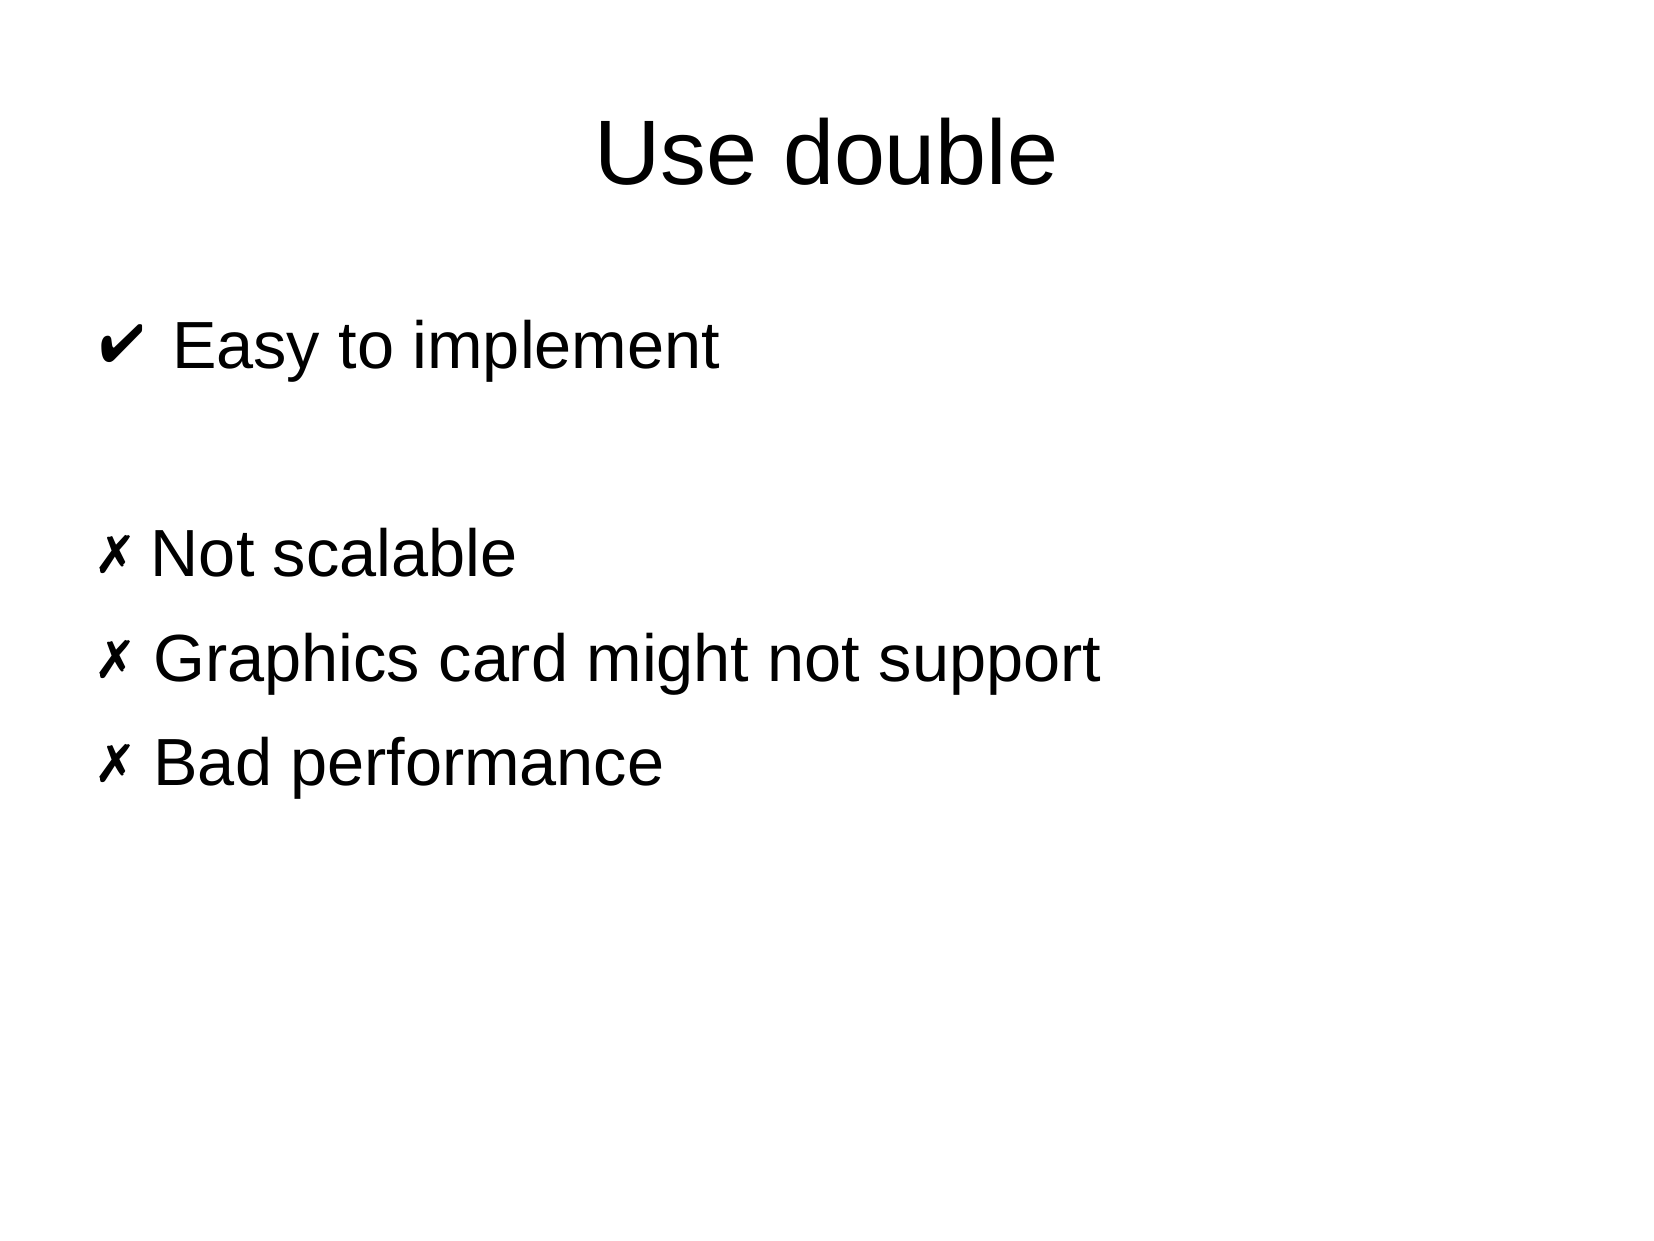

# Use double
 Easy to implement
 Not scalable
Graphics card might not support
Bad performance